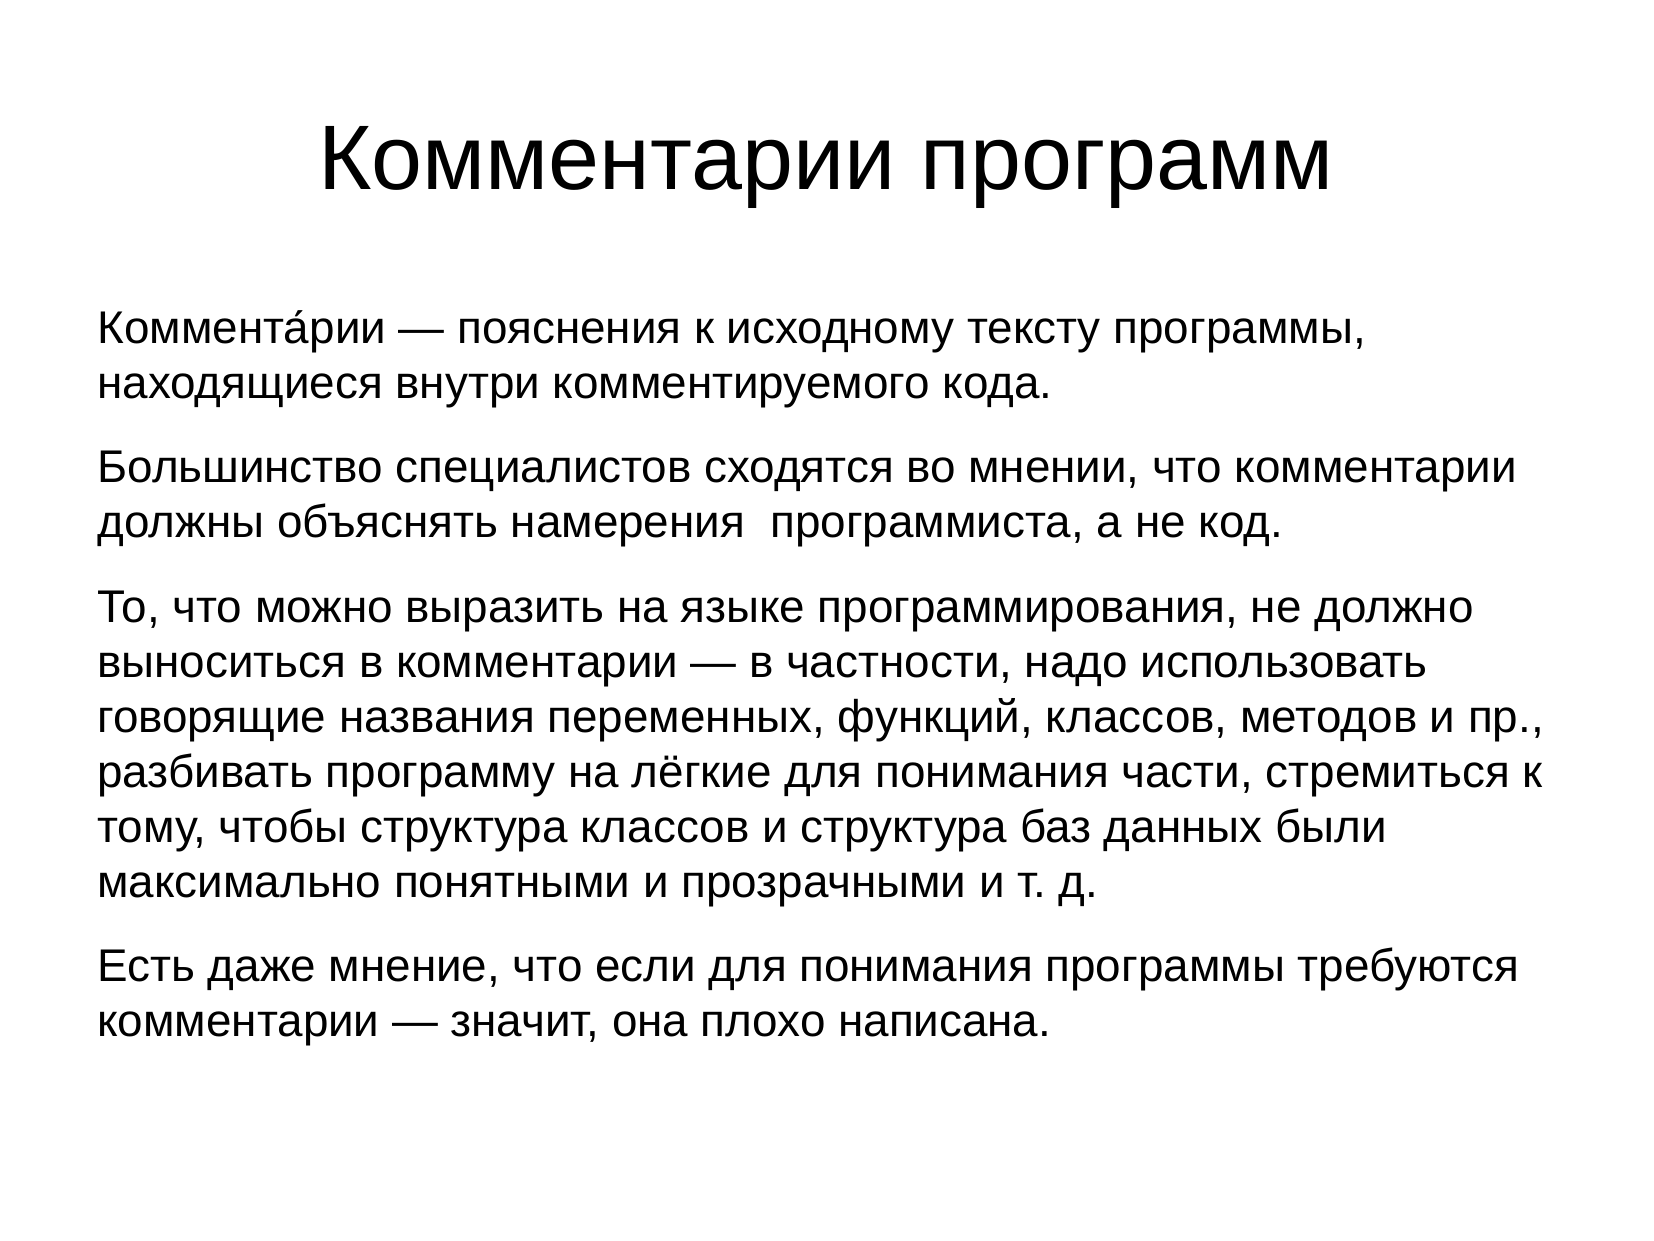

# Комментарии программ
Коммента́рии — пояснения к исходному тексту программы, находящиеся внутри комментируемого кода.
Большинство специалистов сходятся во мнении, что комментарии должны объяснять намерения программиста, а не код.
То, что можно выразить на языке программирования, не должно выноситься в комментарии — в частности, надо использовать говорящие названия переменных, функций, классов, методов и пр., разбивать программу на лёгкие для понимания части, стремиться к тому, чтобы структура классов и структура баз данных были максимально понятными и прозрачными и т. д.
Есть даже мнение, что если для понимания программы требуются комментарии — значит, она плохо написана.